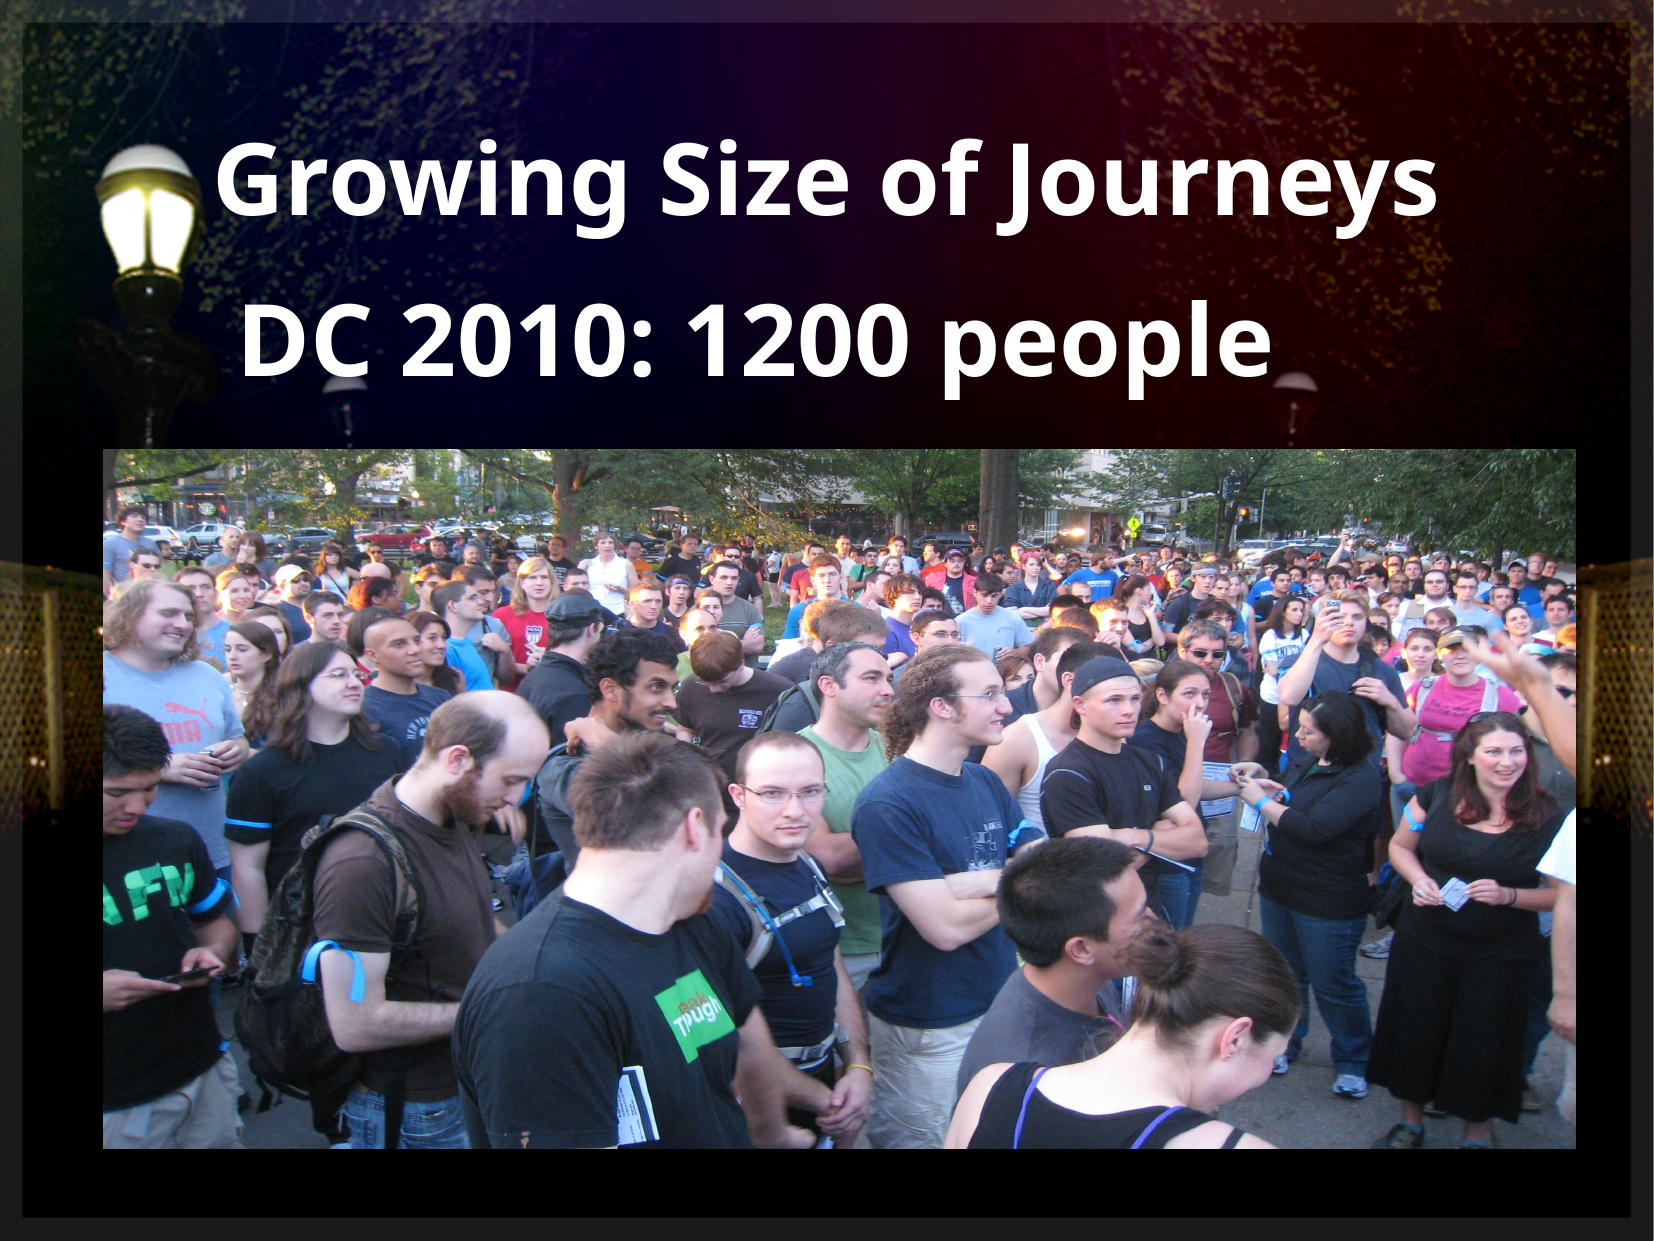

Growing Size of Journeys
DC 2010: 1200 people